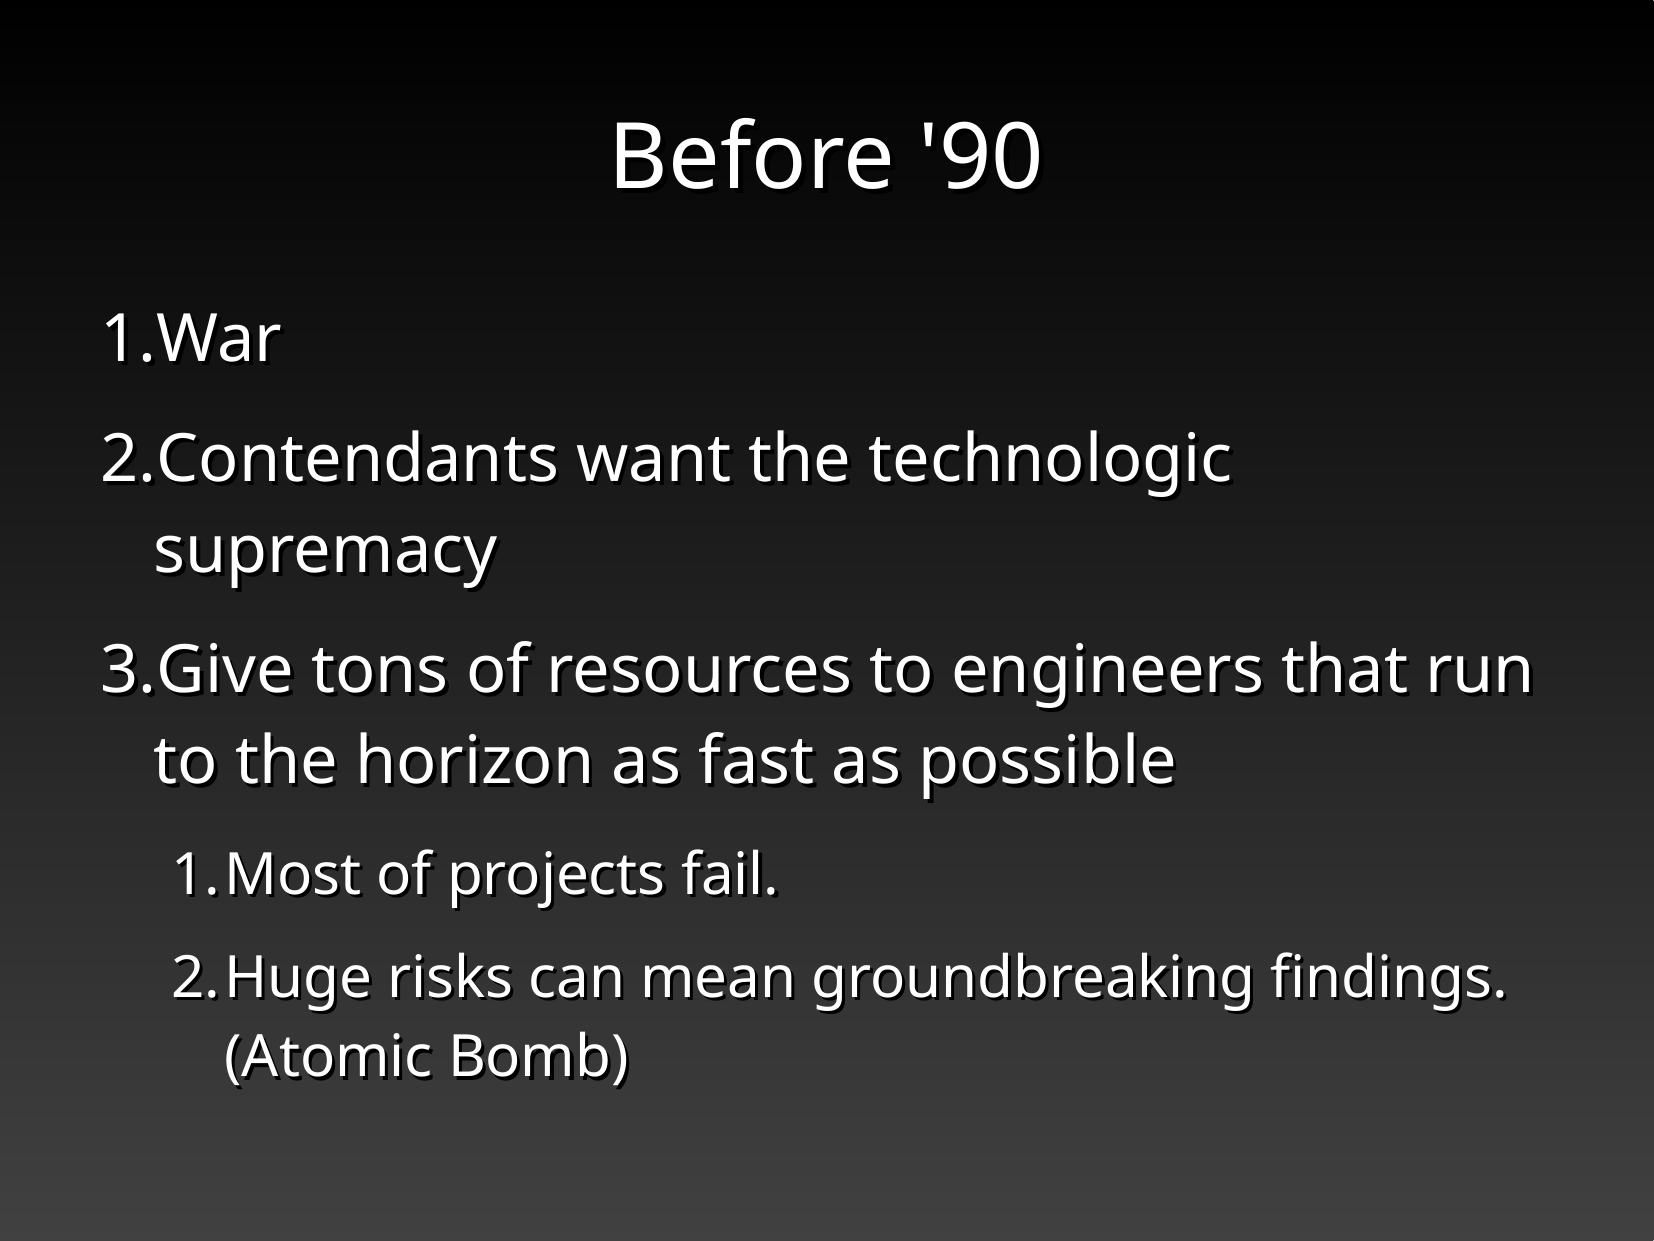

# Before '90
War
Contendants want the technologic supremacy
Give tons of resources to engineers that run to the horizon as fast as possible
Most of projects fail.
Huge risks can mean groundbreaking findings. (Atomic Bomb)